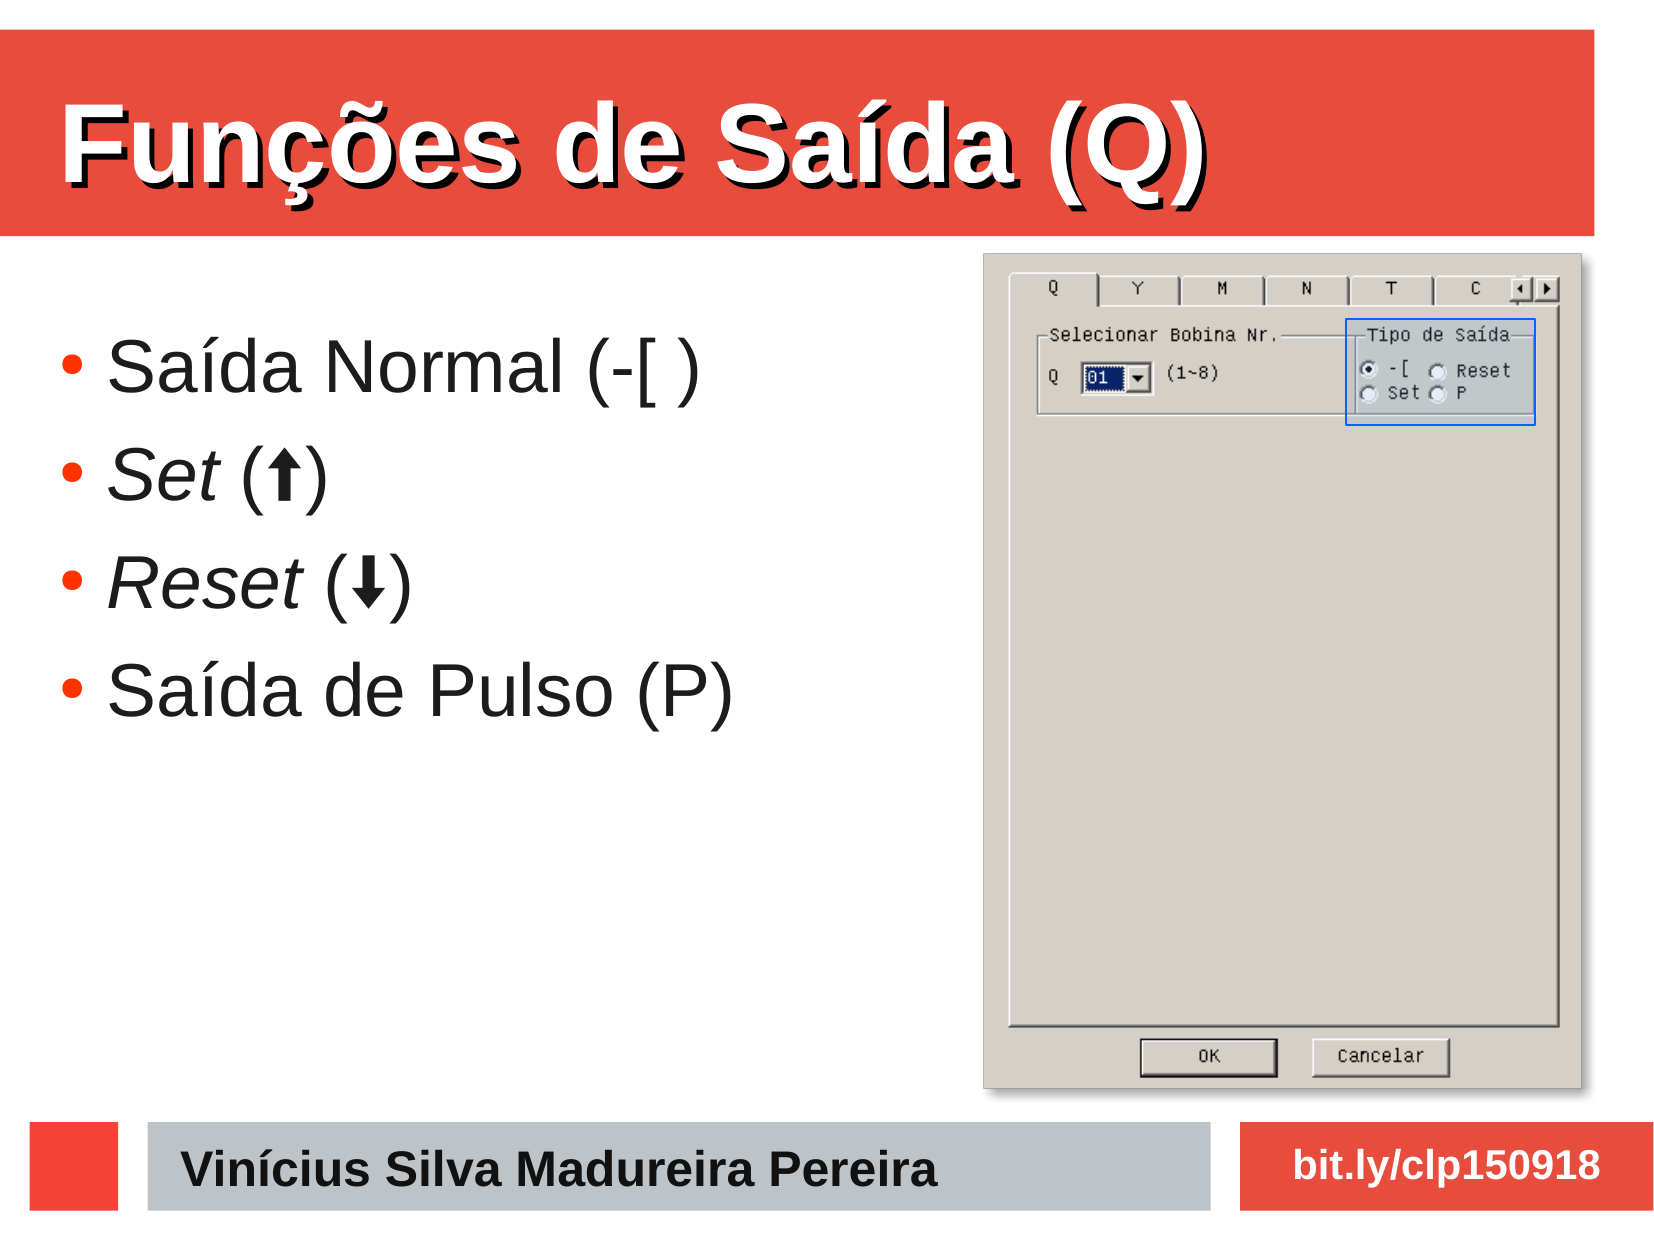

# Funções de Saída (Q)
 Saída Normal (-[ )
 Set (🠩)
 Reset (🠫)
 Saída de Pulso (P)
Vinícius Silva Madureira Pereira
bit.ly/clp150918